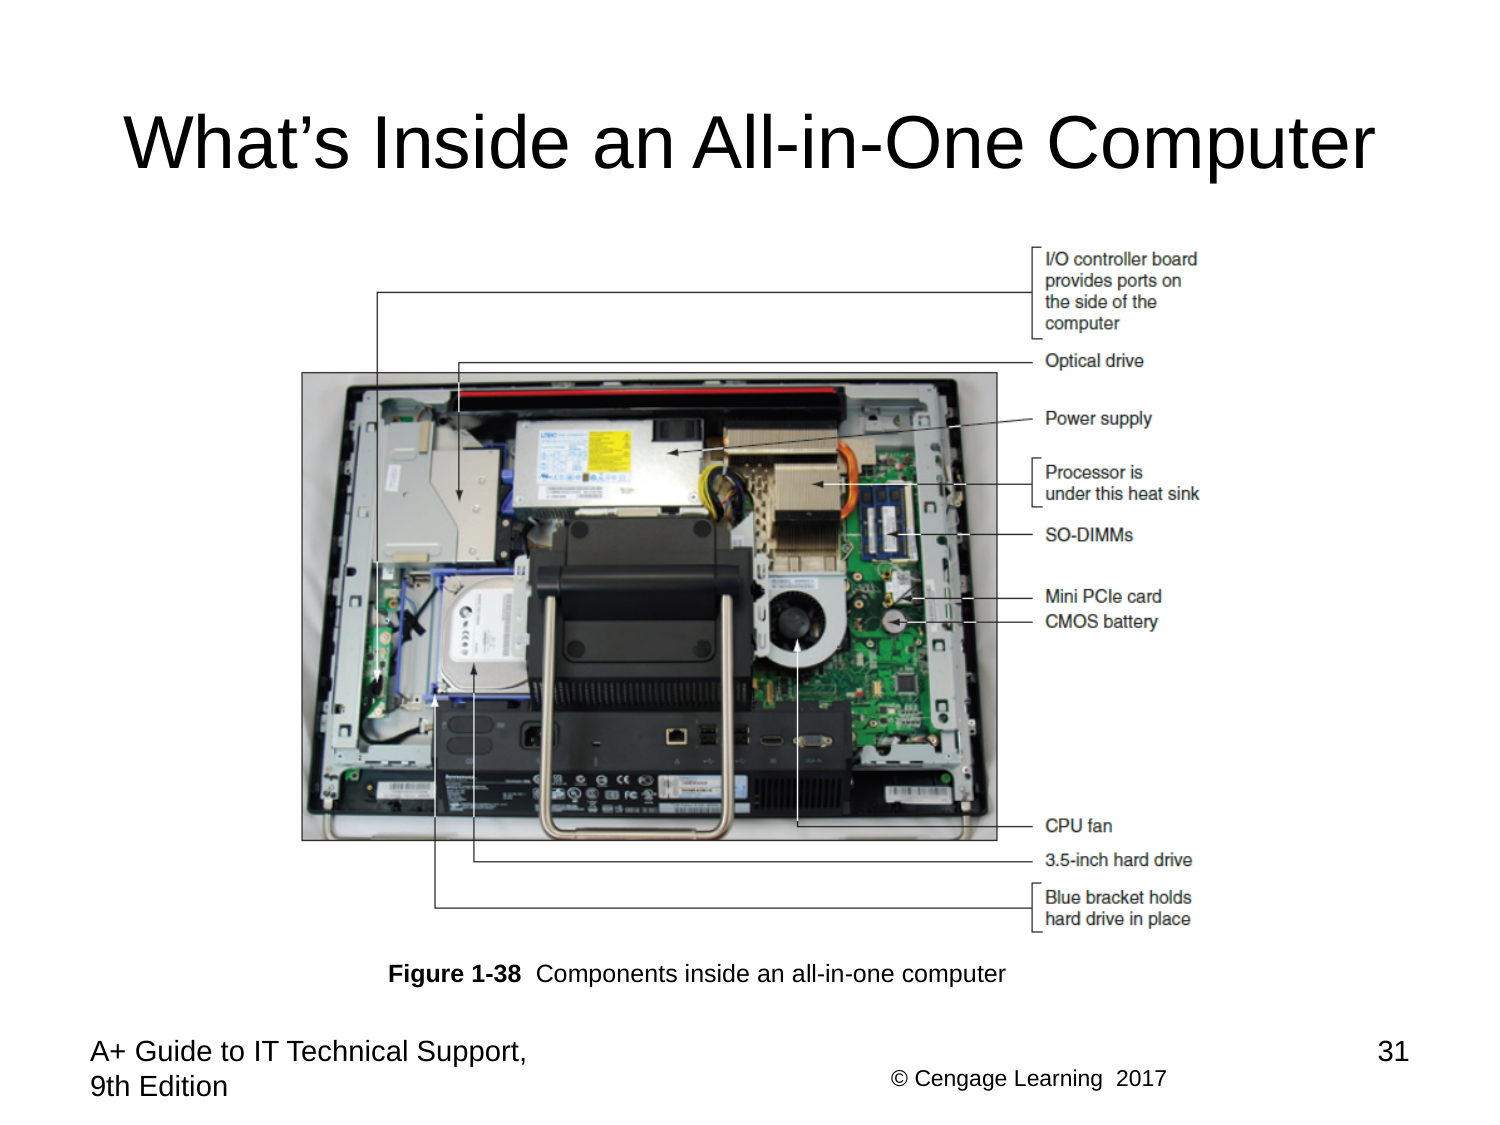

# What’s Inside an All-in-One Computer
Figure 1-38 Components inside an all-in-one computer
A+ Guide to IT Technical Support, 9th Edition